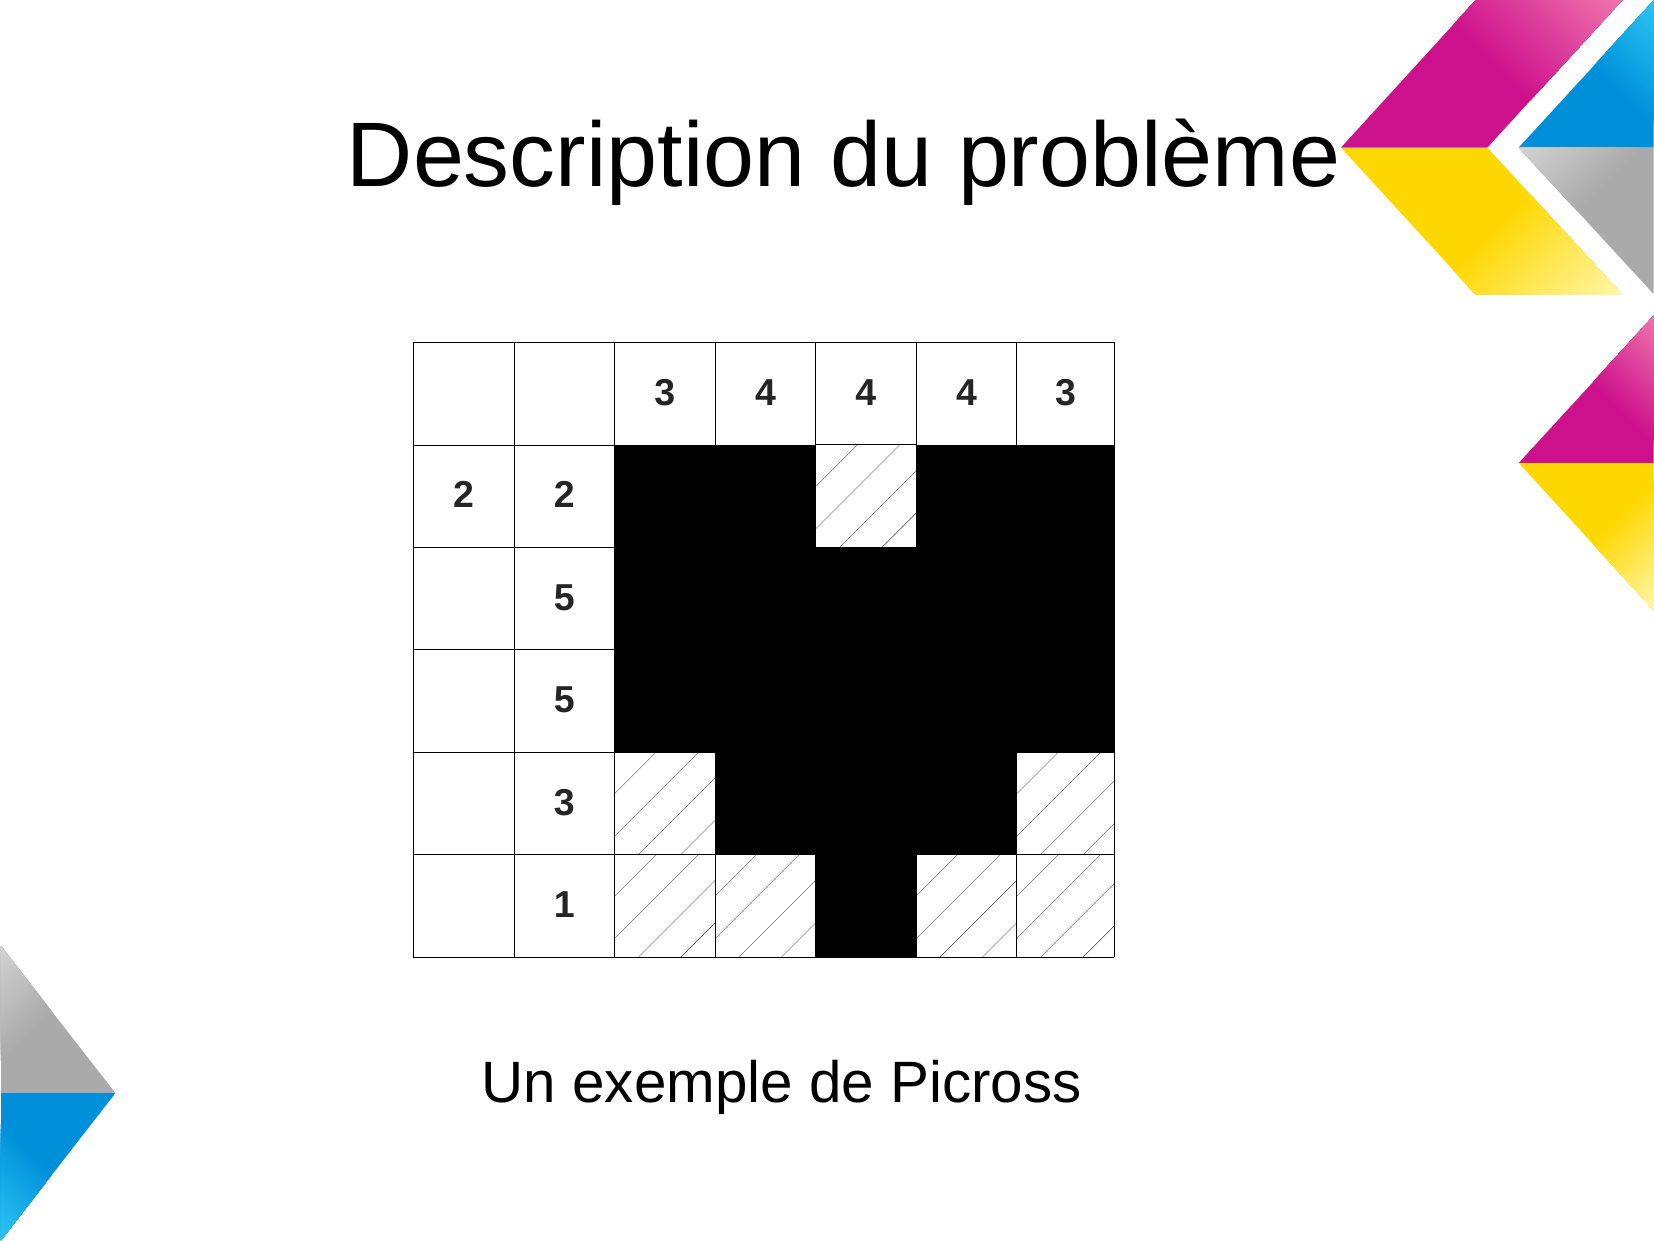

# Description du problème
| | | 3 | 4 | 4 | 4 | 3 |
| --- | --- | --- | --- | --- | --- | --- |
| 2 | 2 | | | | | |
| | 5 | | | | | |
| | 5 | | | | | |
| | 3 | | | | | |
| | 1 | | | | | |
Un exemple de Picross